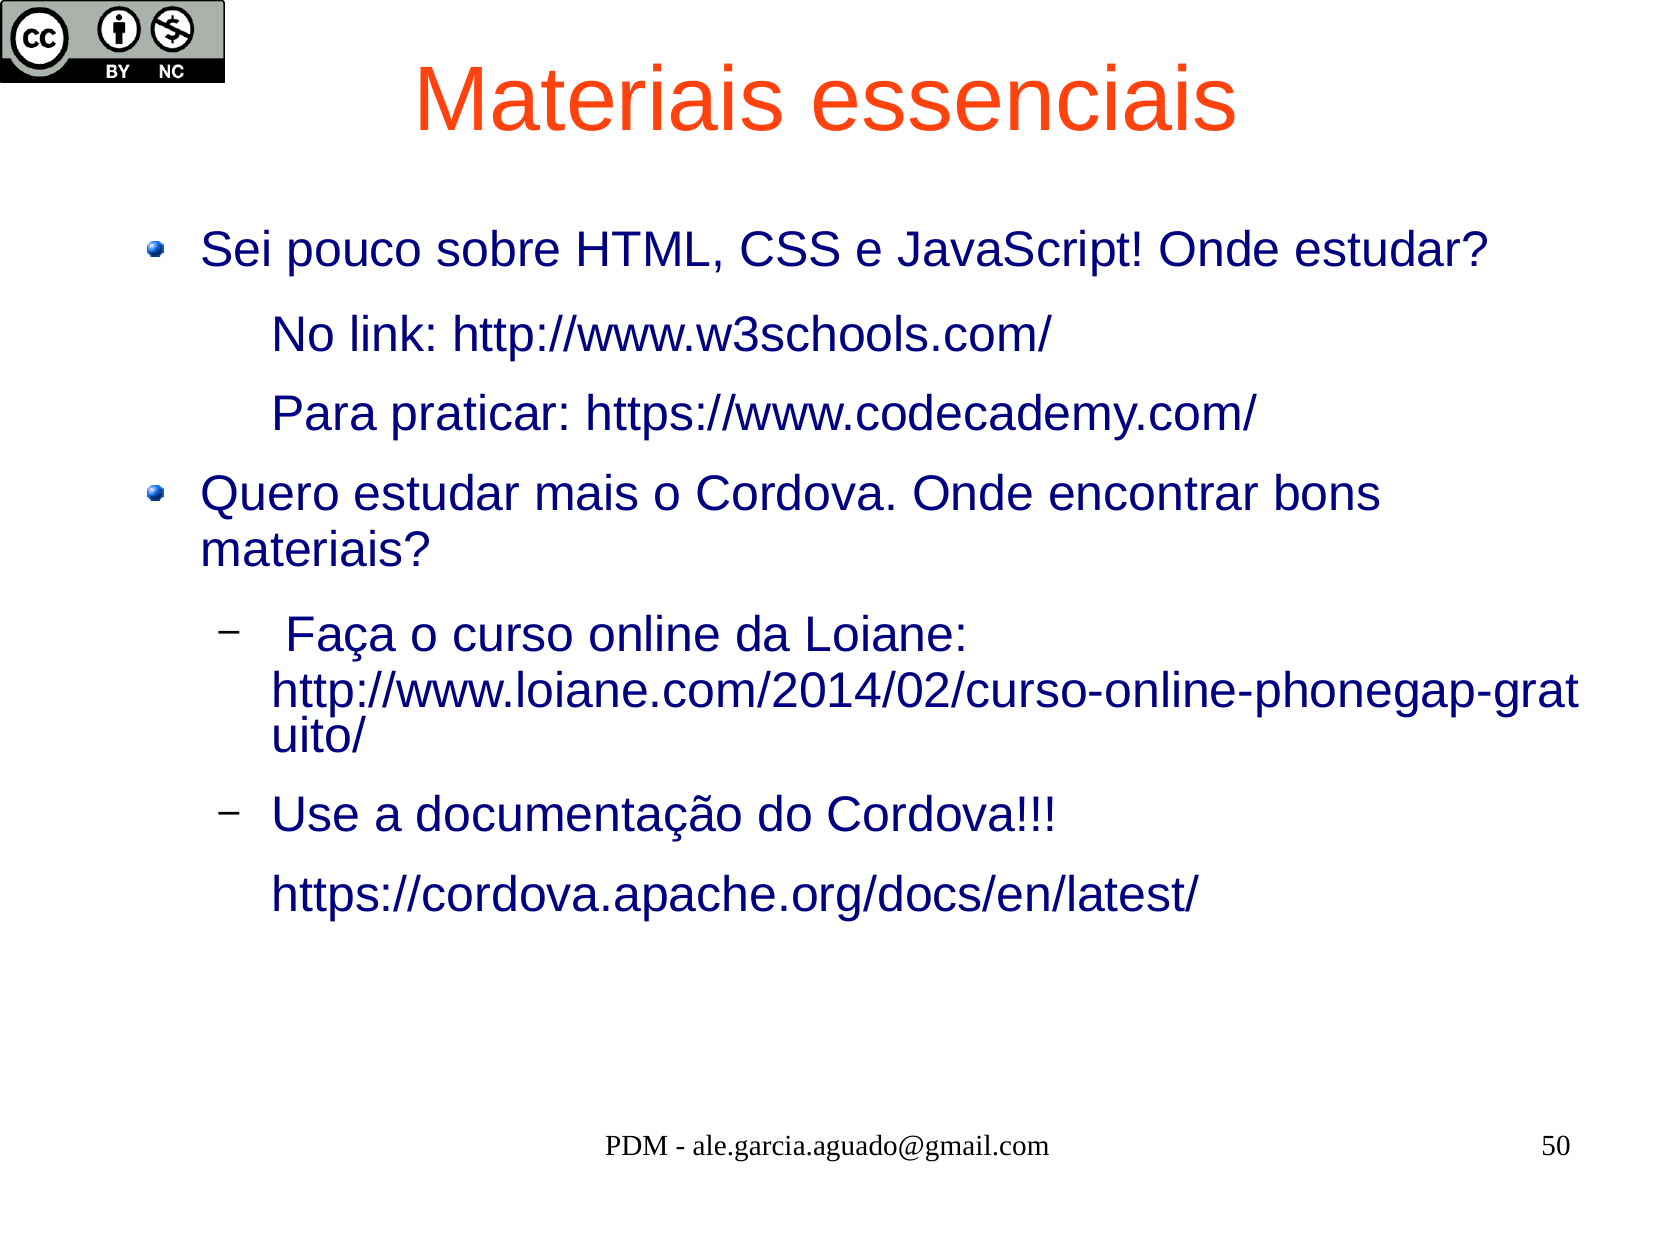

# Materiais essenciais
Sei pouco sobre HTML, CSS e JavaScript! Onde estudar?
No link: http://www.w3schools.com/
Para praticar: https://www.codecademy.com/
Quero estudar mais o Cordova. Onde encontrar bons materiais?
 Faça o curso online da Loiane: http://www.loiane.com/2014/02/curso-online-phonegap-gratuito/
Use a documentação do Cordova!!!
https://cordova.apache.org/docs/en/latest/
PDM - ale.garcia.aguado@gmail.com
50